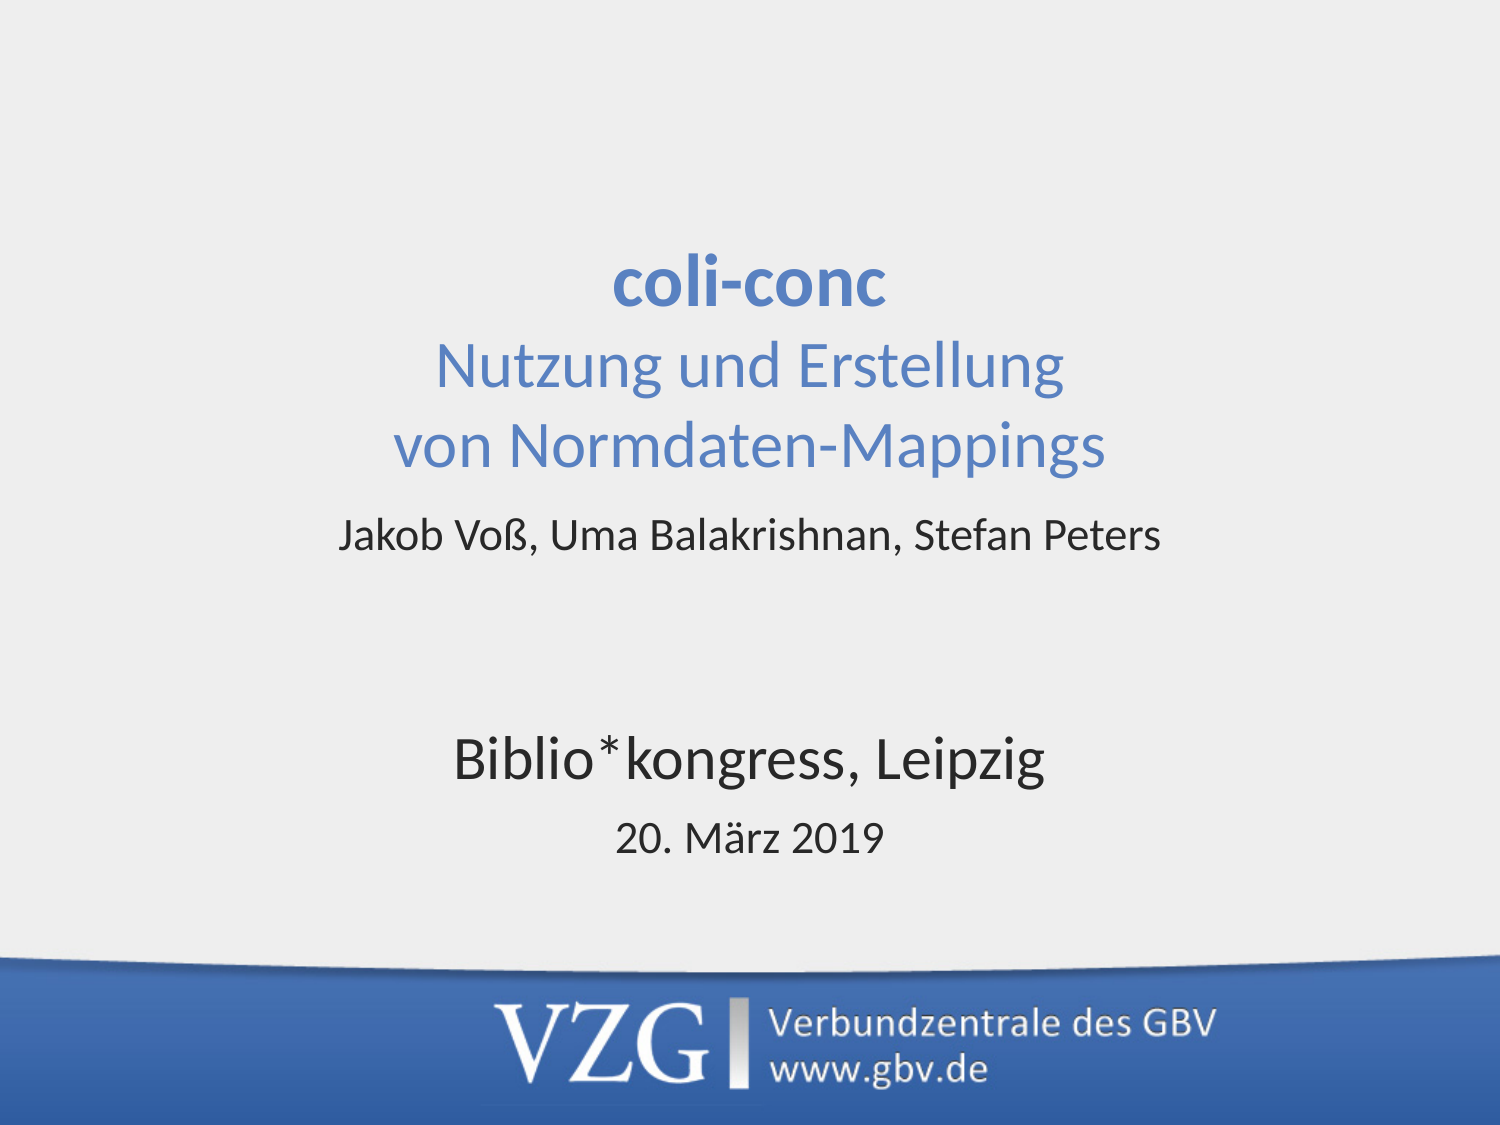

# coli-conc Nutzung und Erstellung von Normdaten-Mappings
Jakob Voß, Uma Balakrishnan, Stefan Peters
Biblio*kongress, Leipzig
20. März 2019